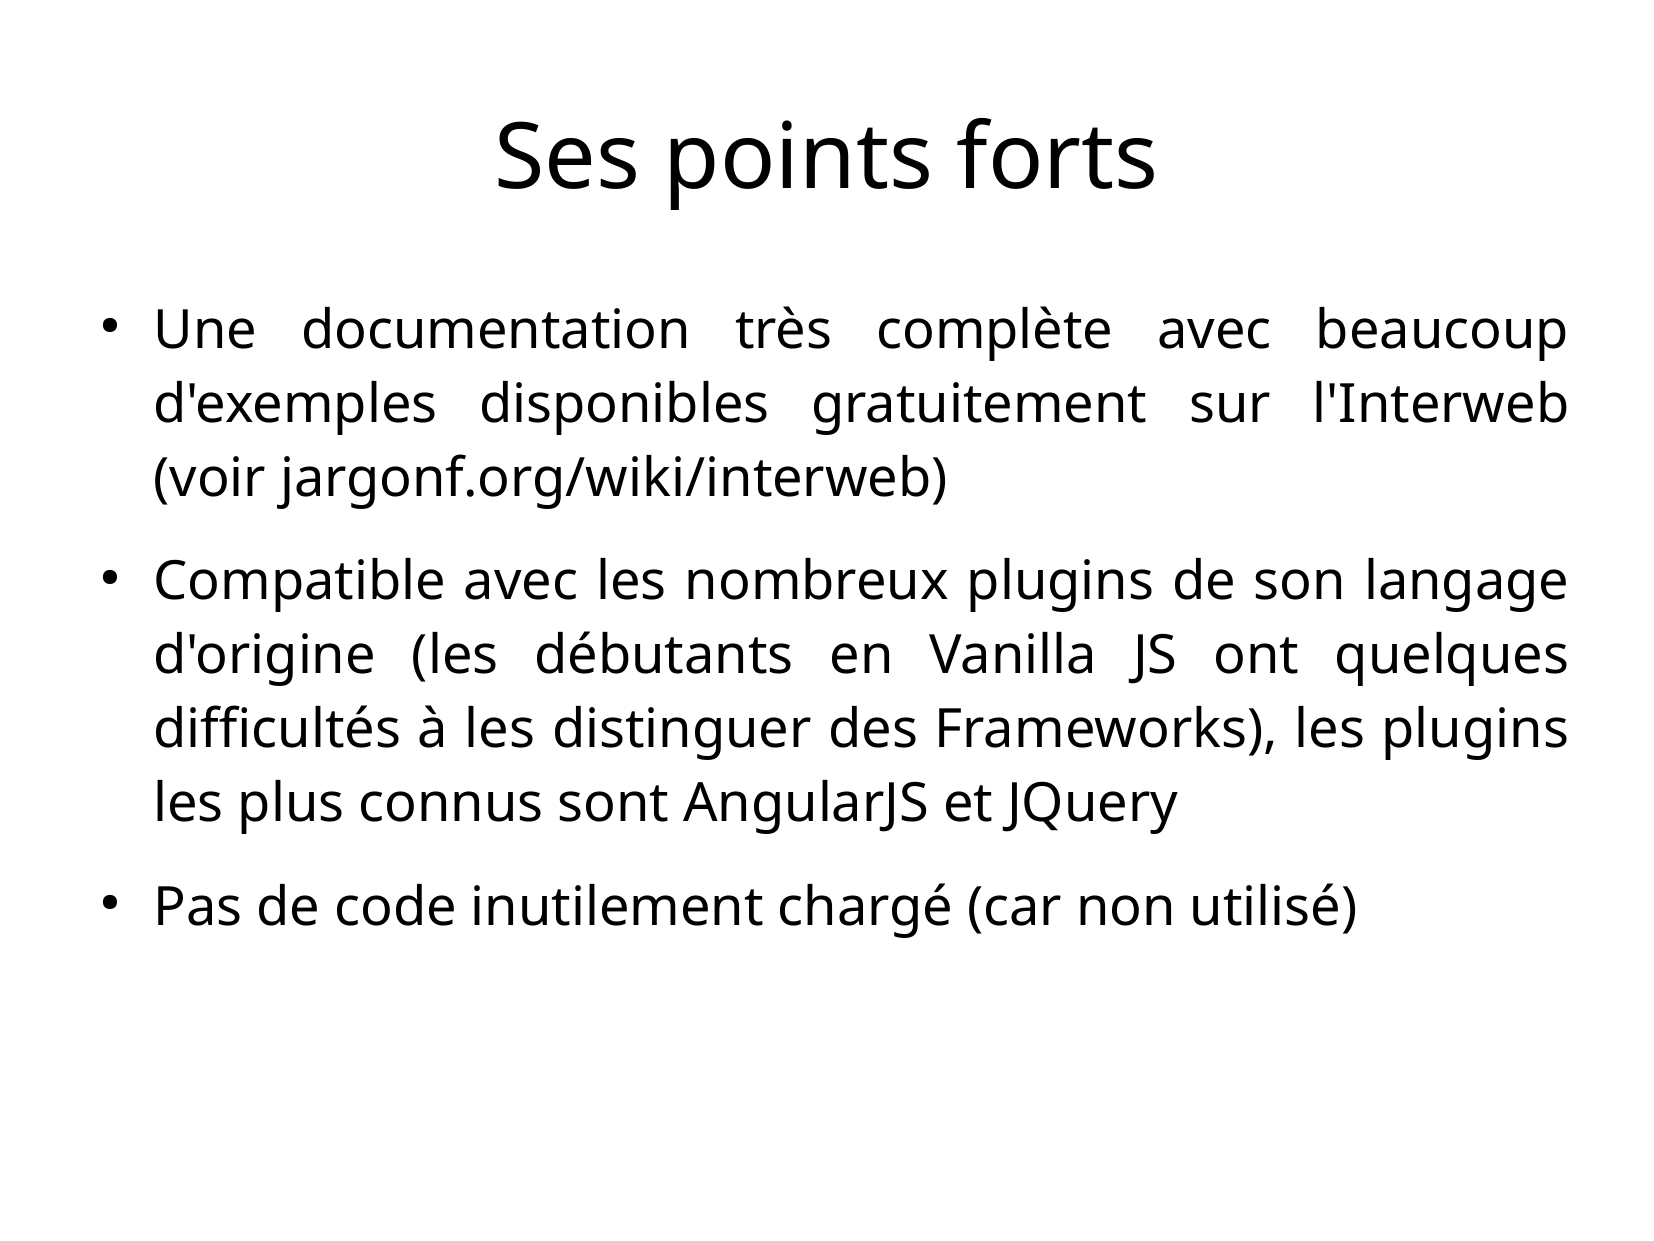

# Ses points forts
Une documentation très complète avec beaucoup d'exemples disponibles gratuitement sur l'Interweb (voir jargonf.org/wiki/interweb)
Compatible avec les nombreux plugins de son langage d'origine (les débutants en Vanilla JS ont quelques difficultés à les distinguer des Frameworks), les plugins les plus connus sont AngularJS et JQuery
Pas de code inutilement chargé (car non utilisé)